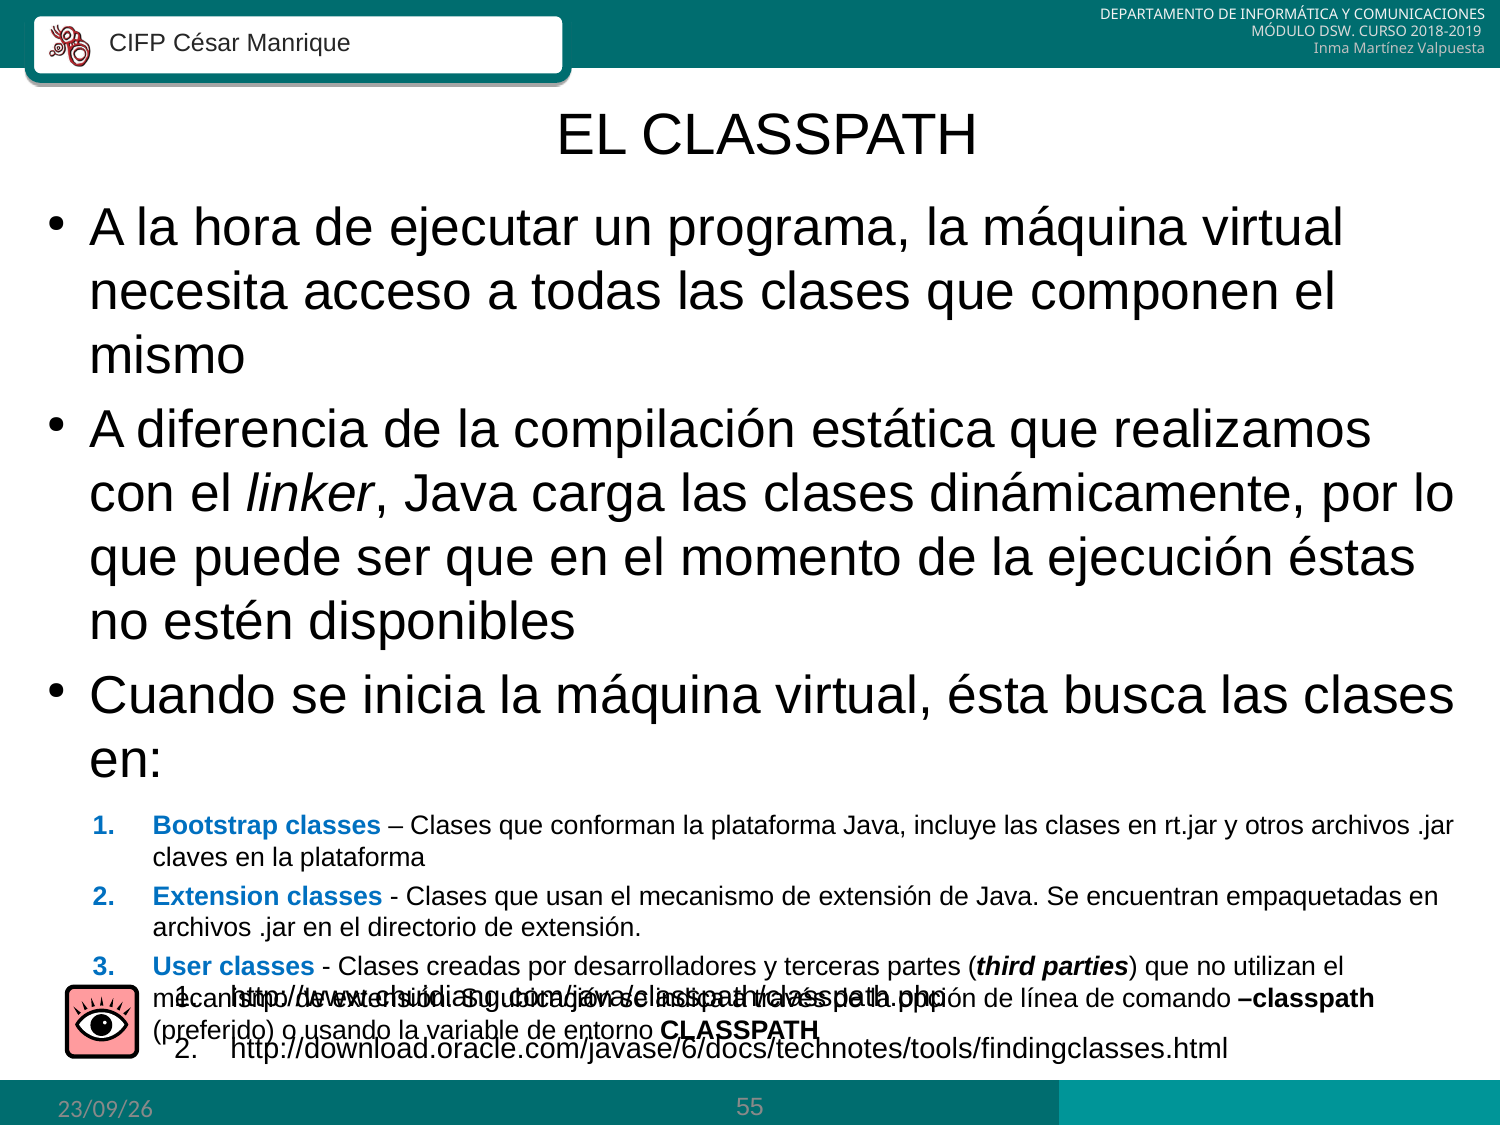

# EL CLASSPATH
A la hora de ejecutar un programa, la máquina virtual necesita acceso a todas las clases que componen el mismo
A diferencia de la compilación estática que realizamos con el linker, Java carga las clases dinámicamente, por lo que puede ser que en el momento de la ejecución éstas no estén disponibles
Cuando se inicia la máquina virtual, ésta busca las clases en:
Bootstrap classes – Clases que conforman la plataforma Java, incluye las clases en rt.jar y otros archivos .jar claves en la plataforma
Extension classes - Clases que usan el mecanismo de extensión de Java. Se encuentran empaquetadas en archivos .jar en el directorio de extensión.
User classes - Clases creadas por desarrolladores y terceras partes (third parties) que no utilizan el mecanismo de extensión. Su ubicación se indica a través de la opción de línea de comando –classpath (preferido) o usando la variable de entorno CLASSPATH
http://www.chuidiang.com/java/classpath/classpath.php
http://download.oracle.com/javase/6/docs/technotes/tools/findingclasses.html